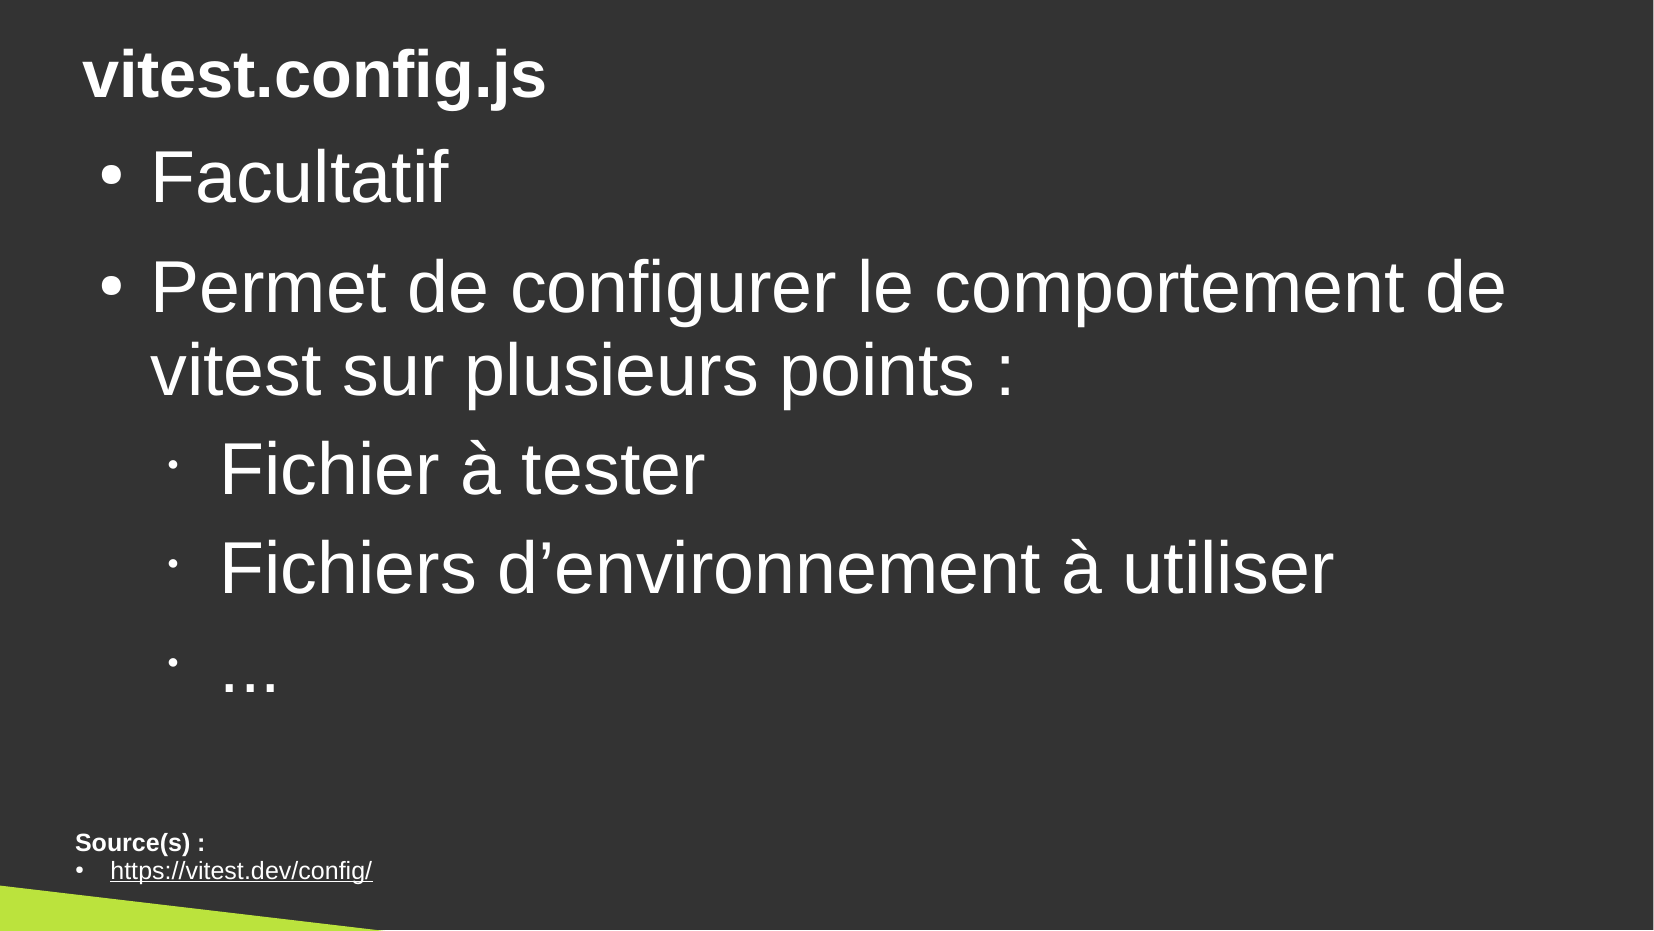

# vitest.config.js
Facultatif
Permet de configurer le comportement de vitest sur plusieurs points :
Fichier à tester
Fichiers d’environnement à utiliser
...
Source(s) :
https://vitest.dev/config/